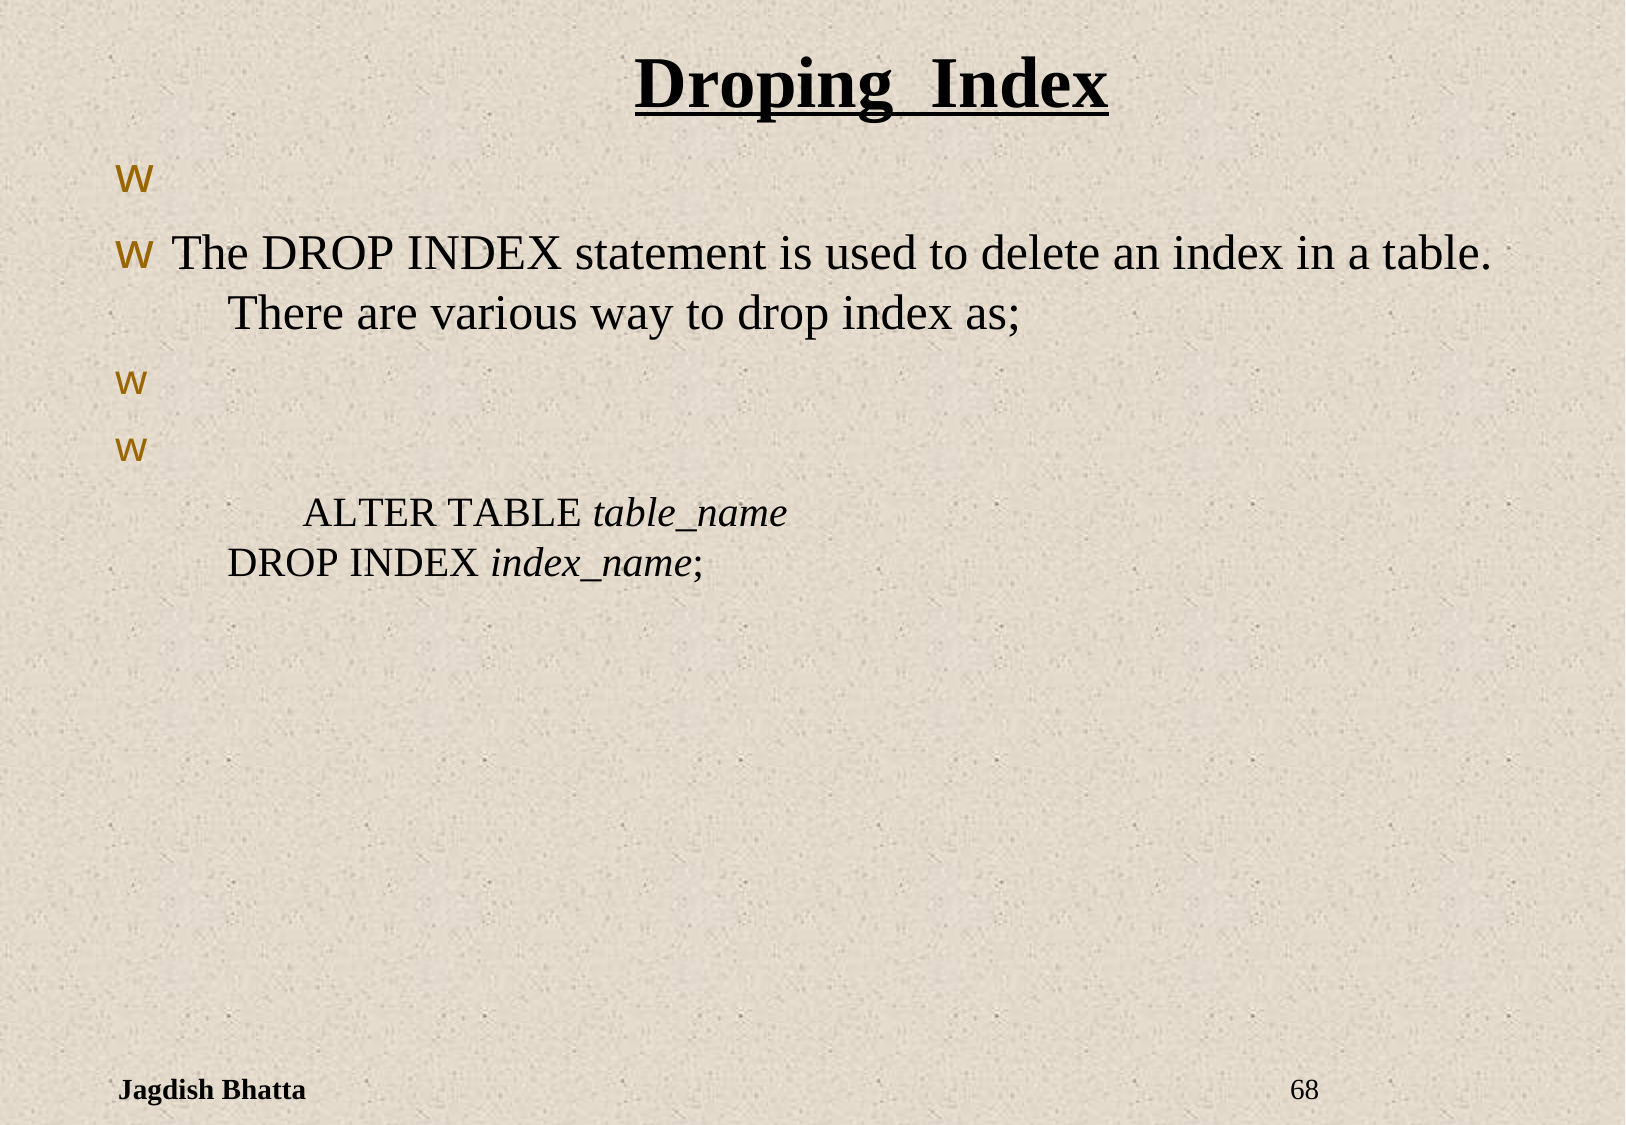

# Droping Index
The DROP INDEX statement is used to delete an index in a table. There are various way to drop index as;
	ALTER TABLE table_name
DROP INDEX index_name;
Jagdish Bhatta
67